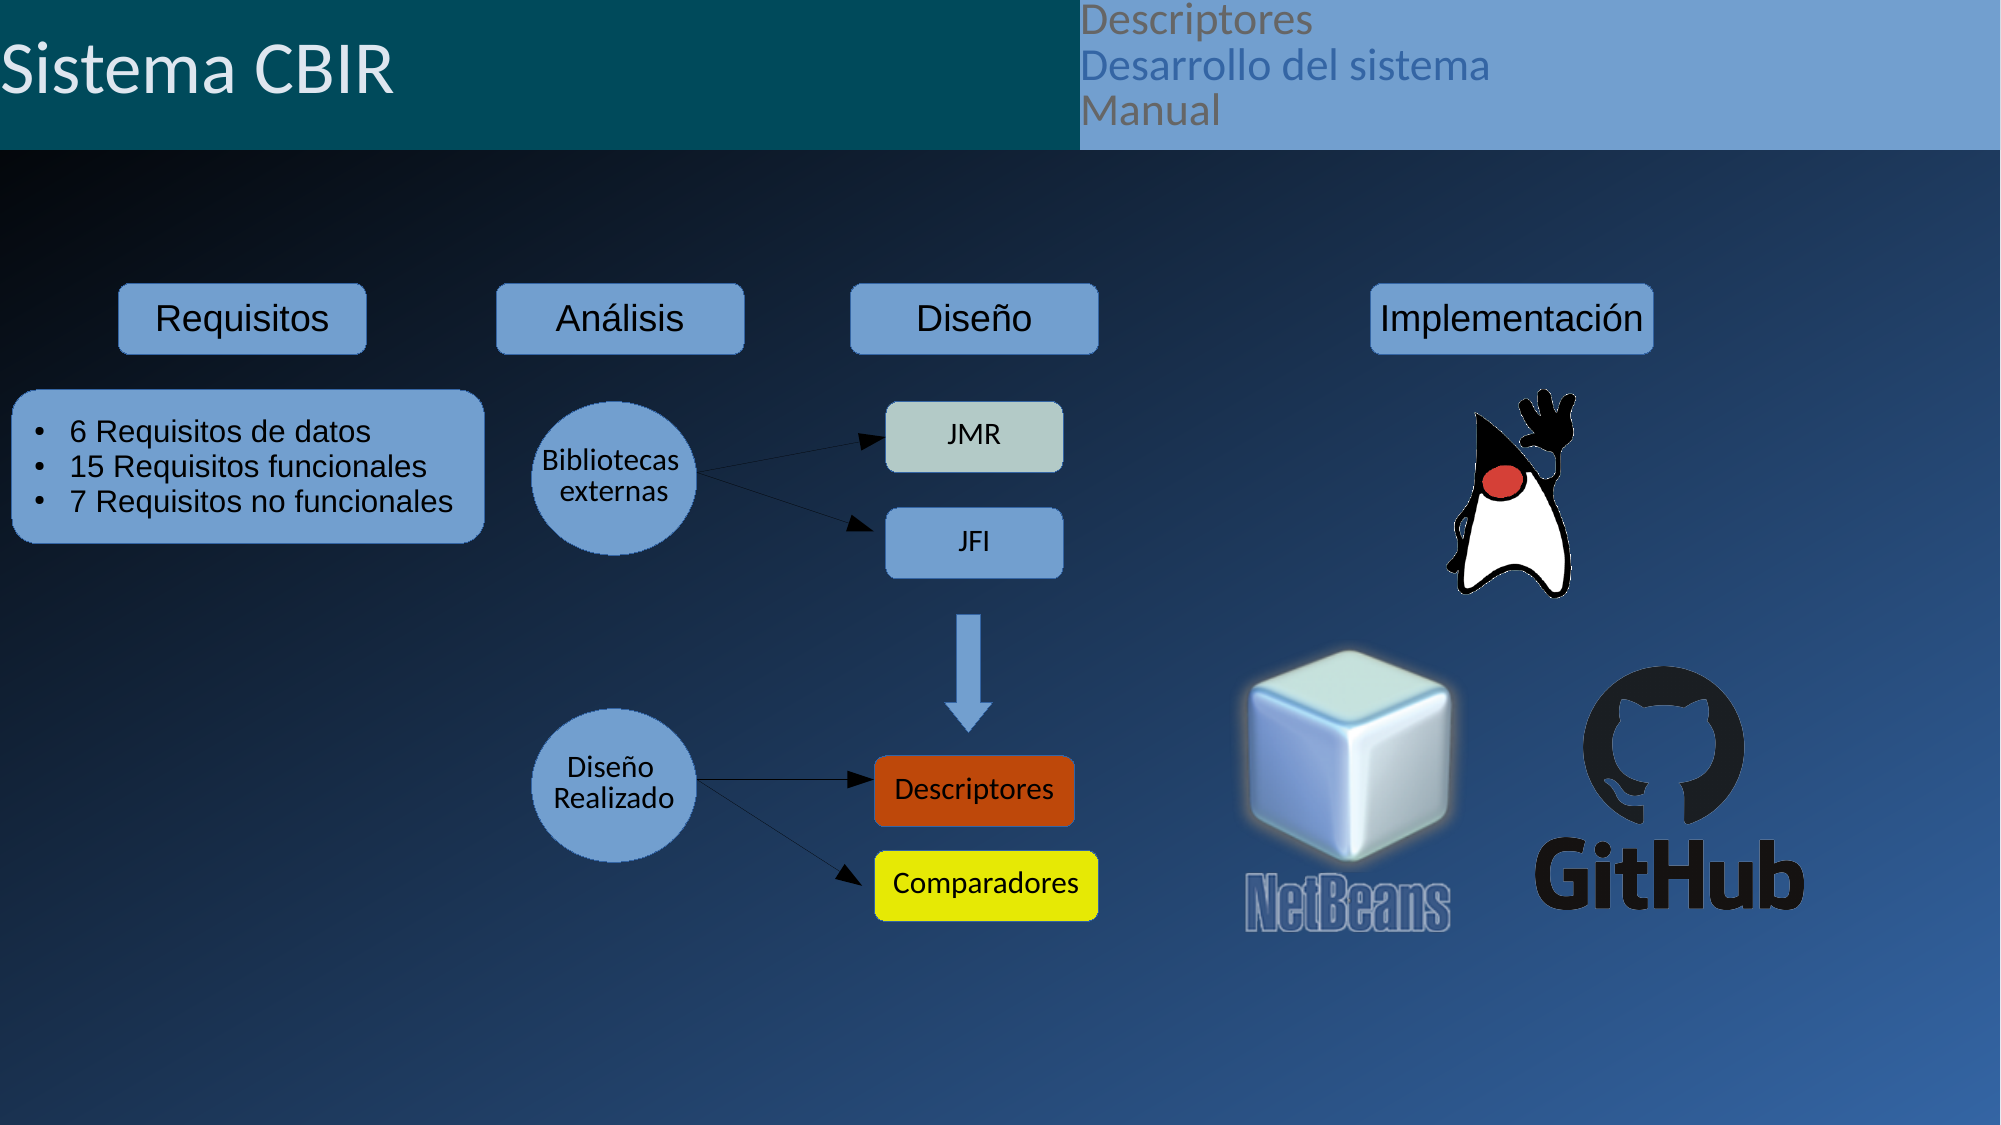

# Sistema CBIR
Descriptores
Desarrollo del sistema
Manual
Requisitos
Análisis
Diseño
Implementación
6 Requisitos de datos
15 Requisitos funcionales
7 Requisitos no funcionales
Bibliotecas
externas
JMR
JFI
Diseño
Realizado
Descriptores
Comparadores